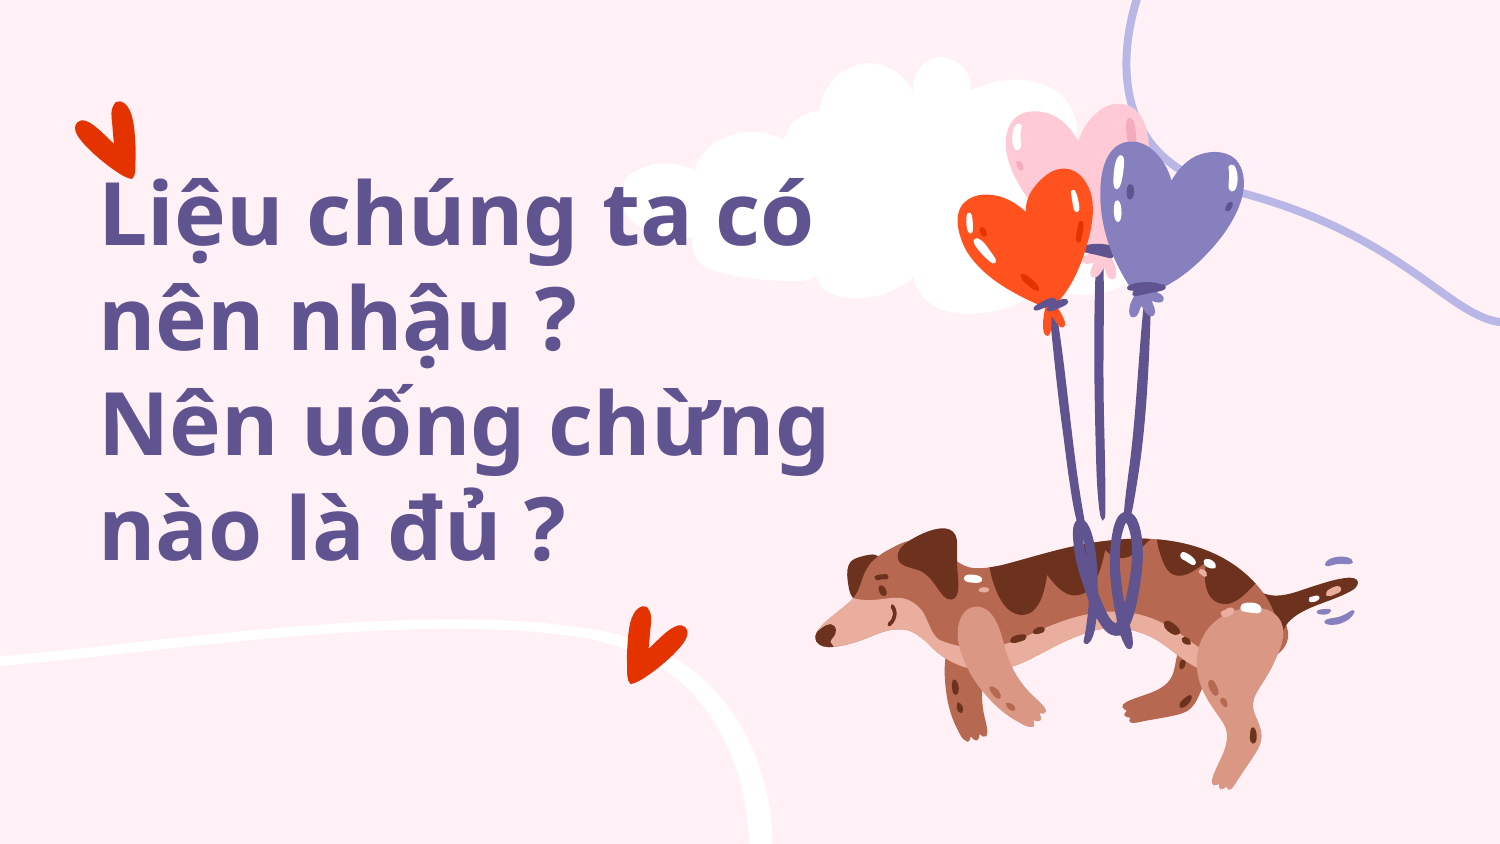

# Liệu chúng ta có nên nhậu ? Nên uống chừng nào là đủ ?